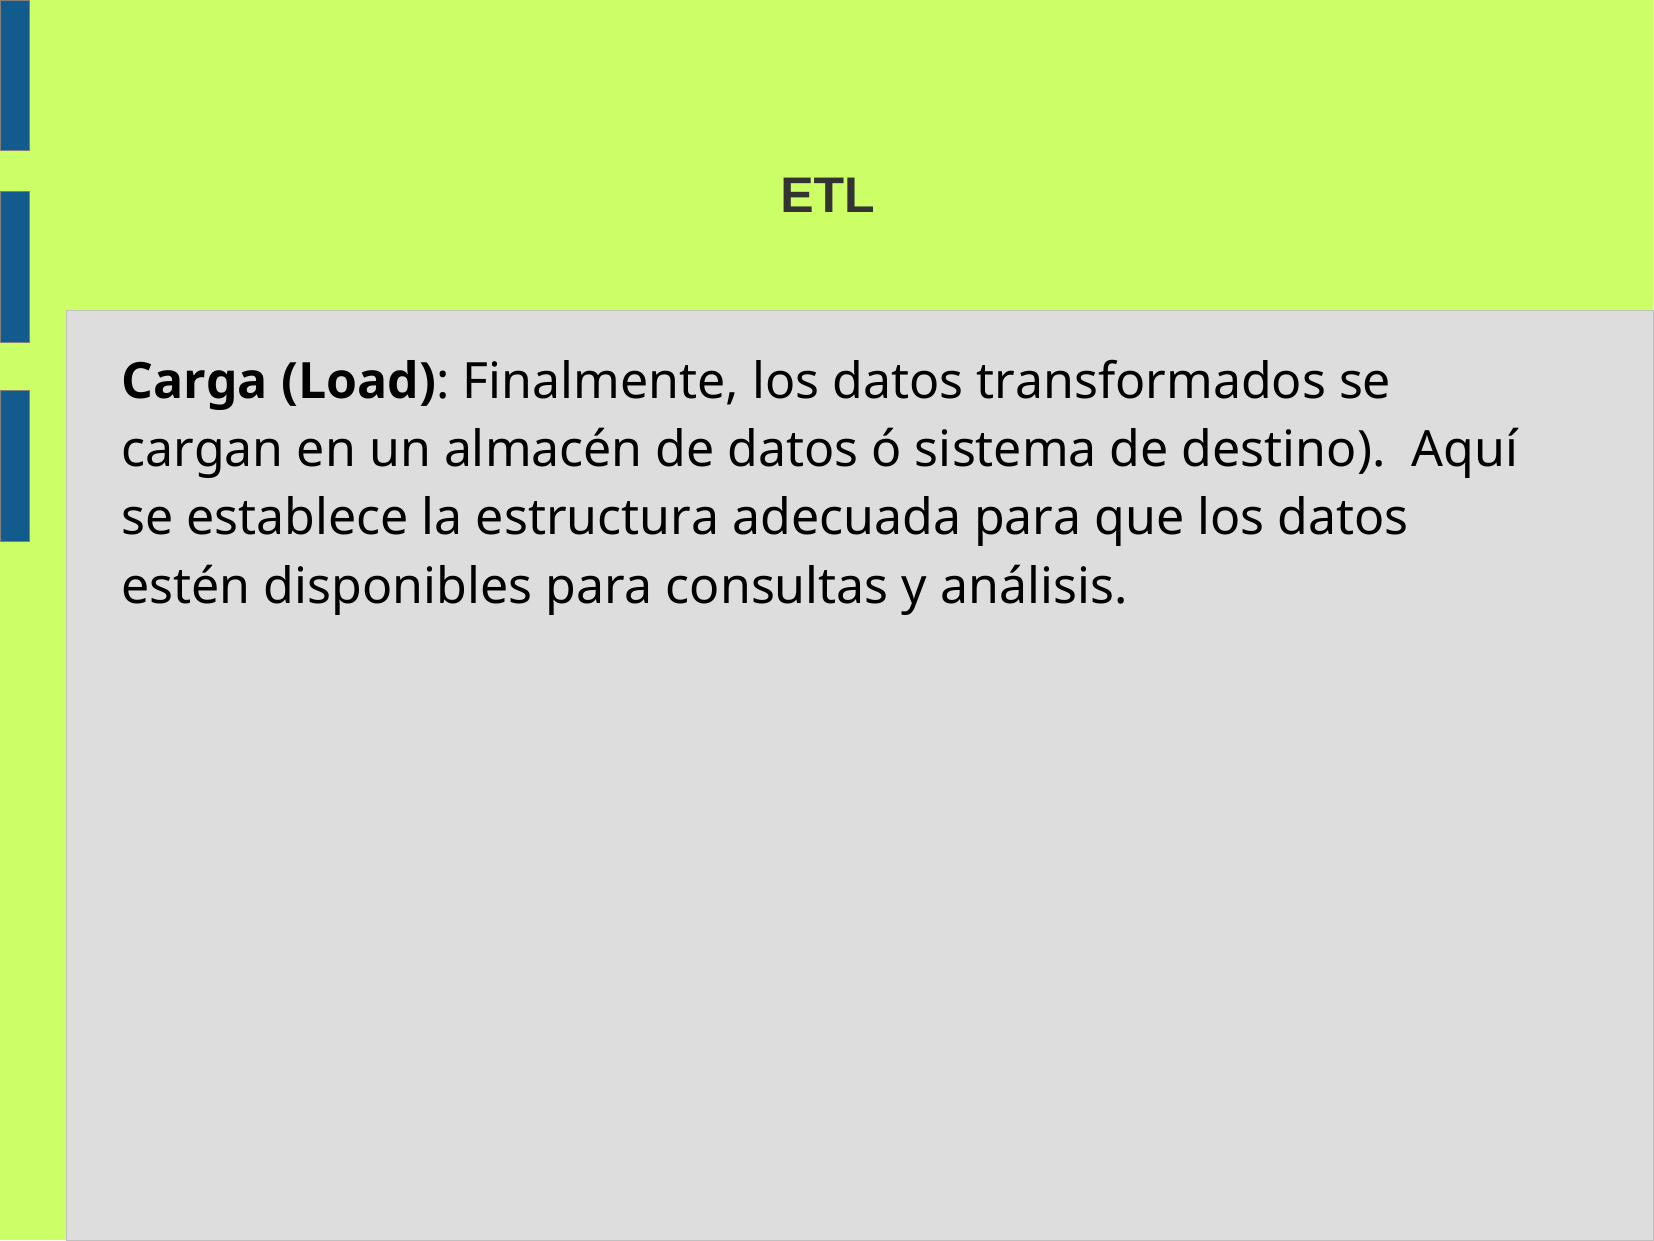

# ETL
Carga (Load): Finalmente, los datos transformados se cargan en un almacén de datos ó sistema de destino). Aquí se establece la estructura adecuada para que los datos estén disponibles para consultas y análisis.